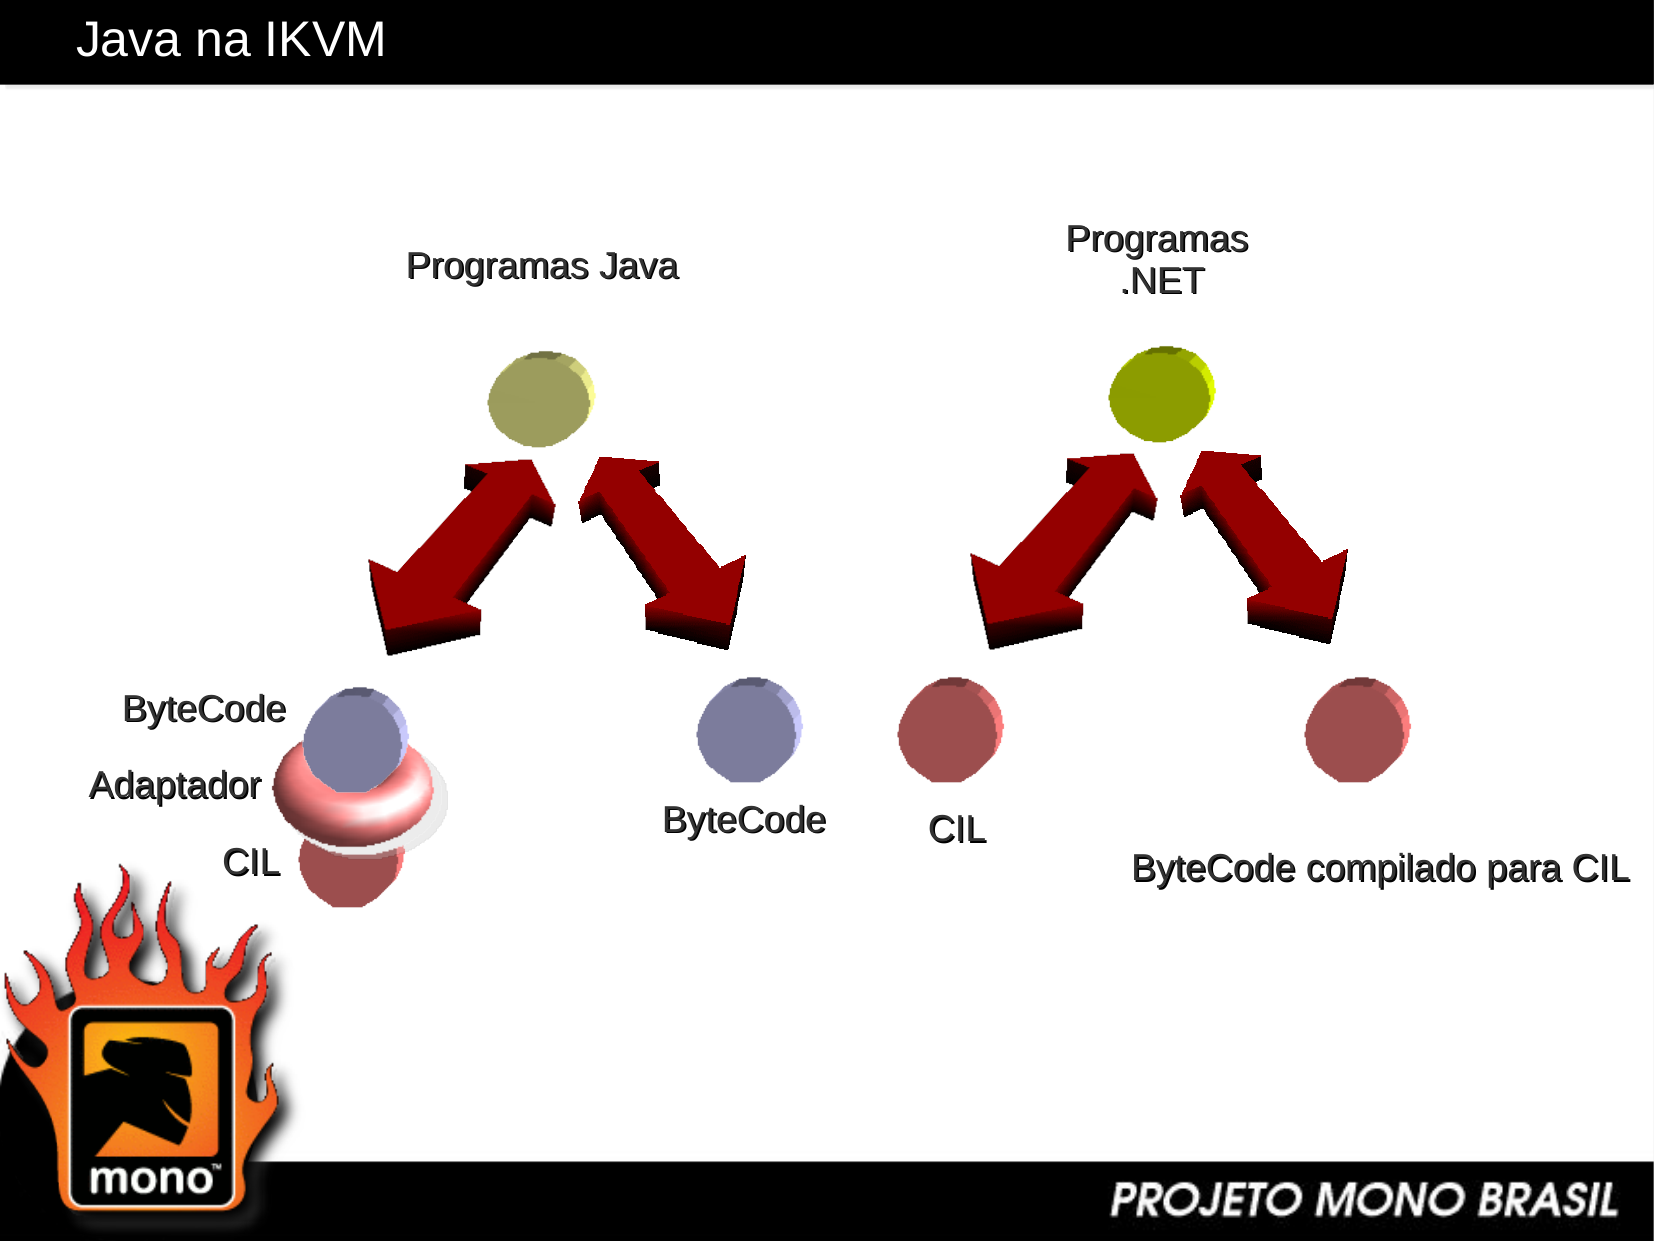

# Java na IKVM
Programas
.NET
Programas Java
ByteCode
Adaptador
ByteCode
CIL
CIL
ByteCode compilado para CIL